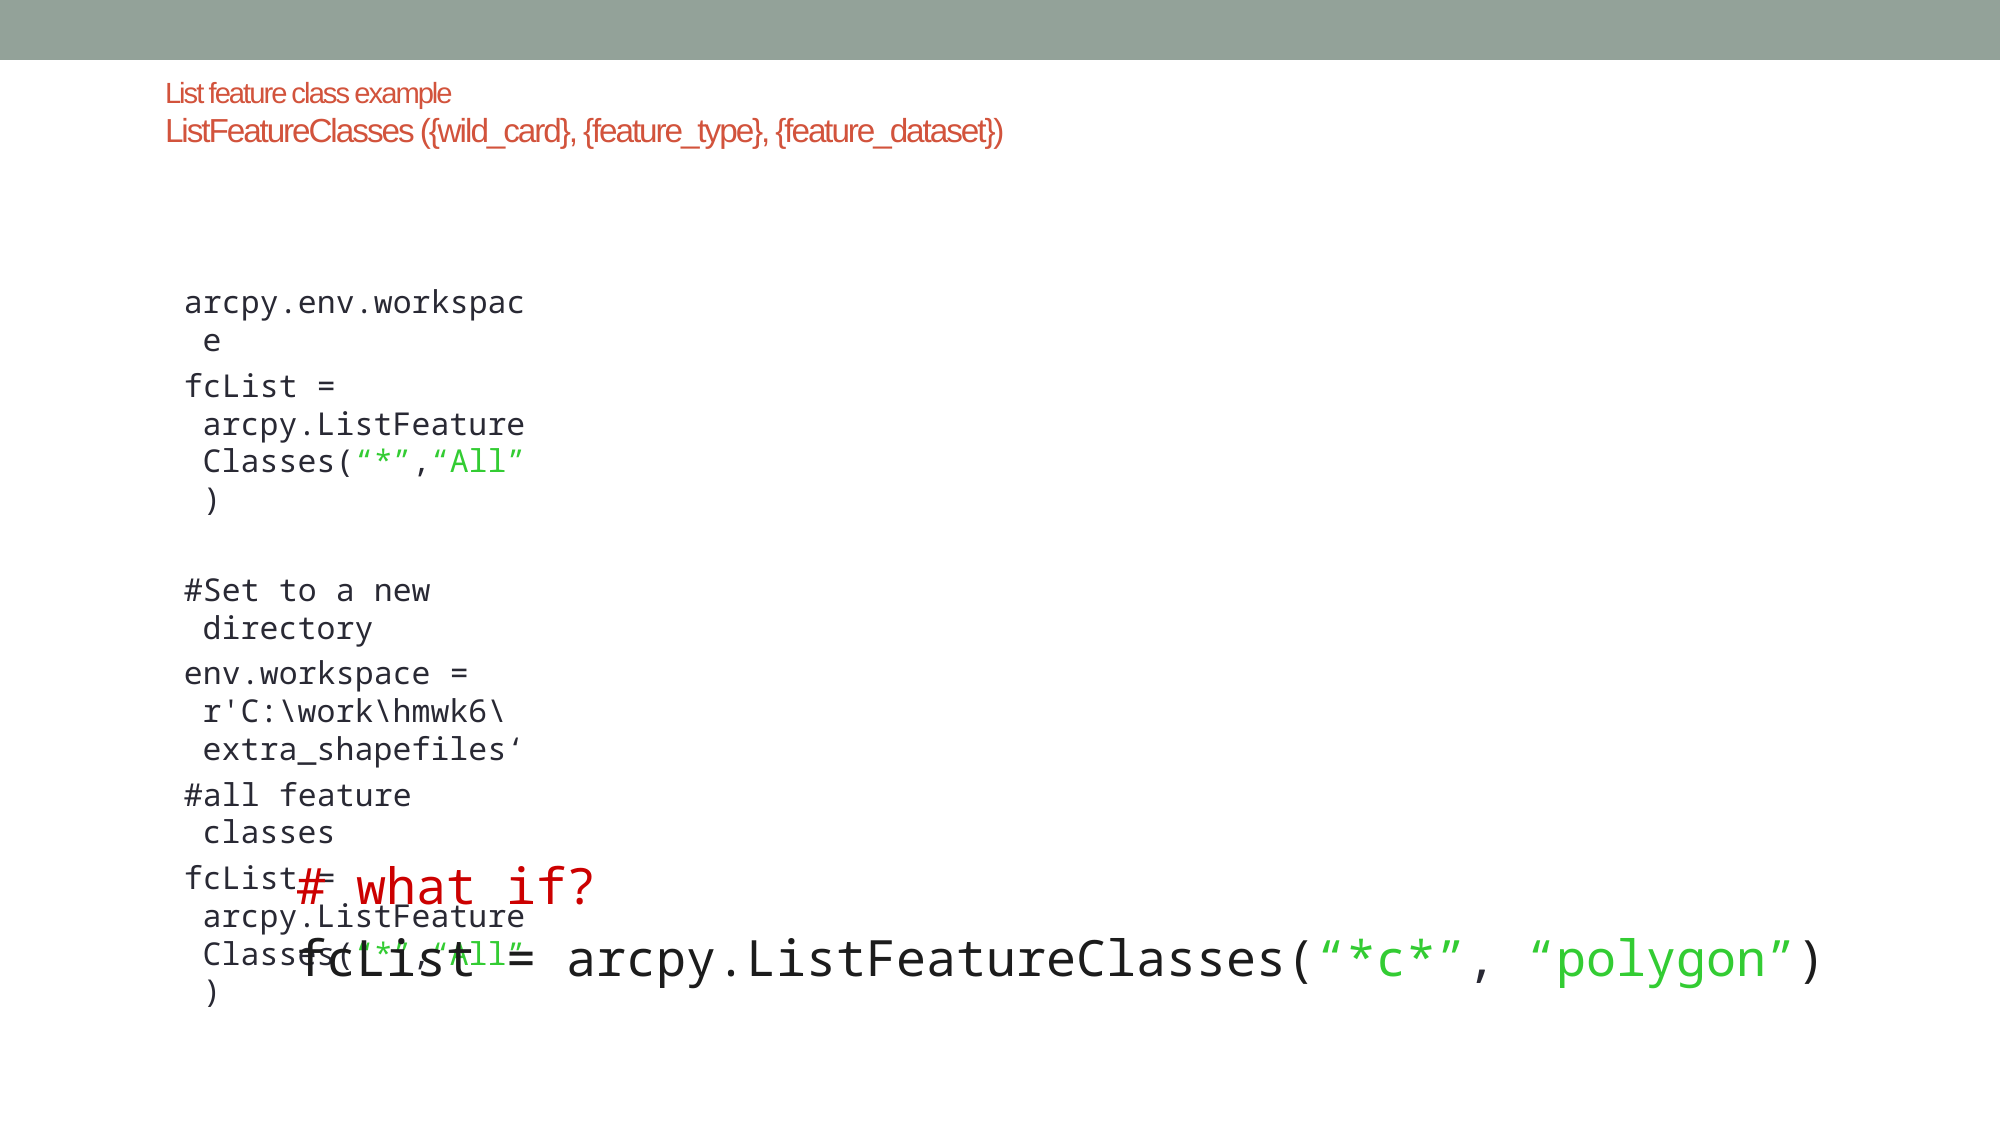

# List feature class example ListFeatureClasses ({wild_card}, {feature_type}, {feature_dataset})
arcpy.env.workspace
fcList = arcpy.ListFeatureClasses(“*”,“All”)
#Set to a new directory
env.workspace = r'C:\work\hmwk6\extra_shapefiles‘
#all feature classes
fcList = arcpy.ListFeatureClasses(“*”,“All”)
 	# what if?
	fcList = arcpy.ListFeatureClasses(“*c*”, “polygon”)